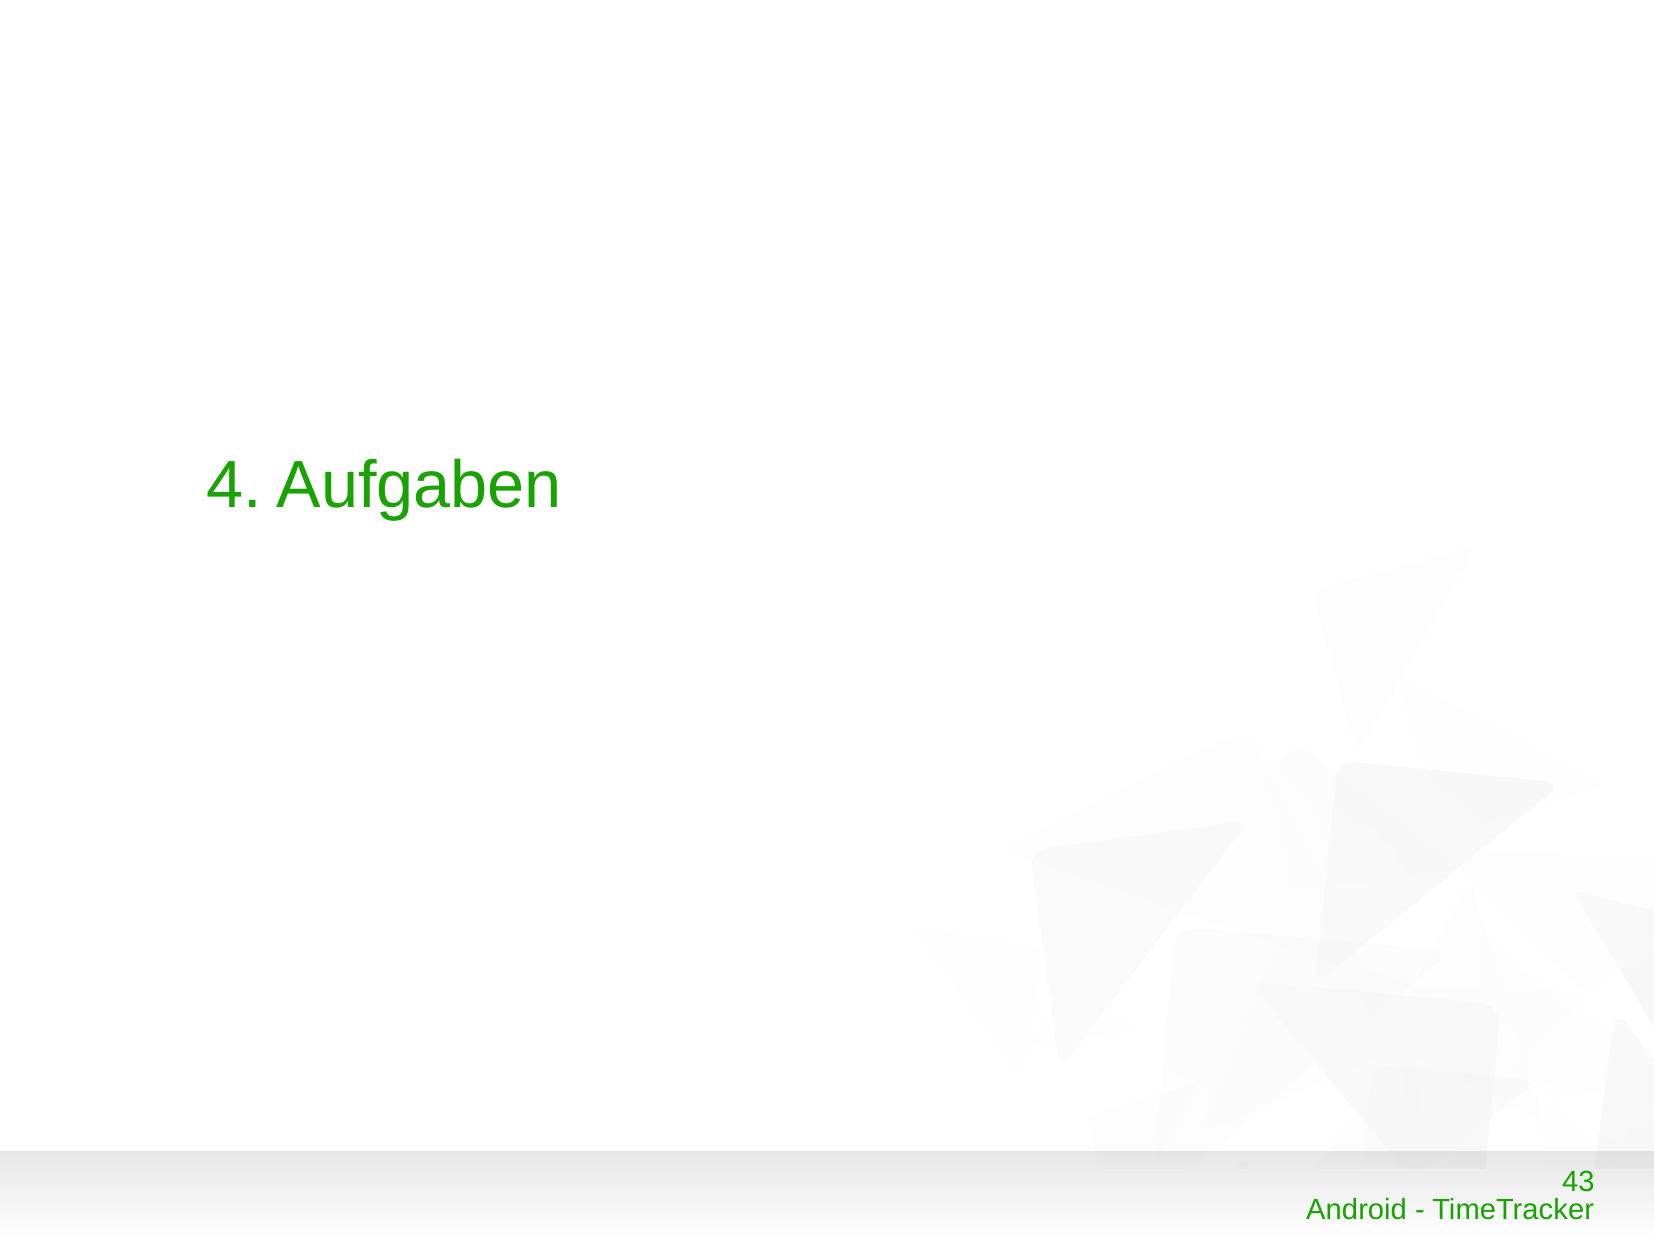

# 4. Aufgaben
43
Android - TimeTracker